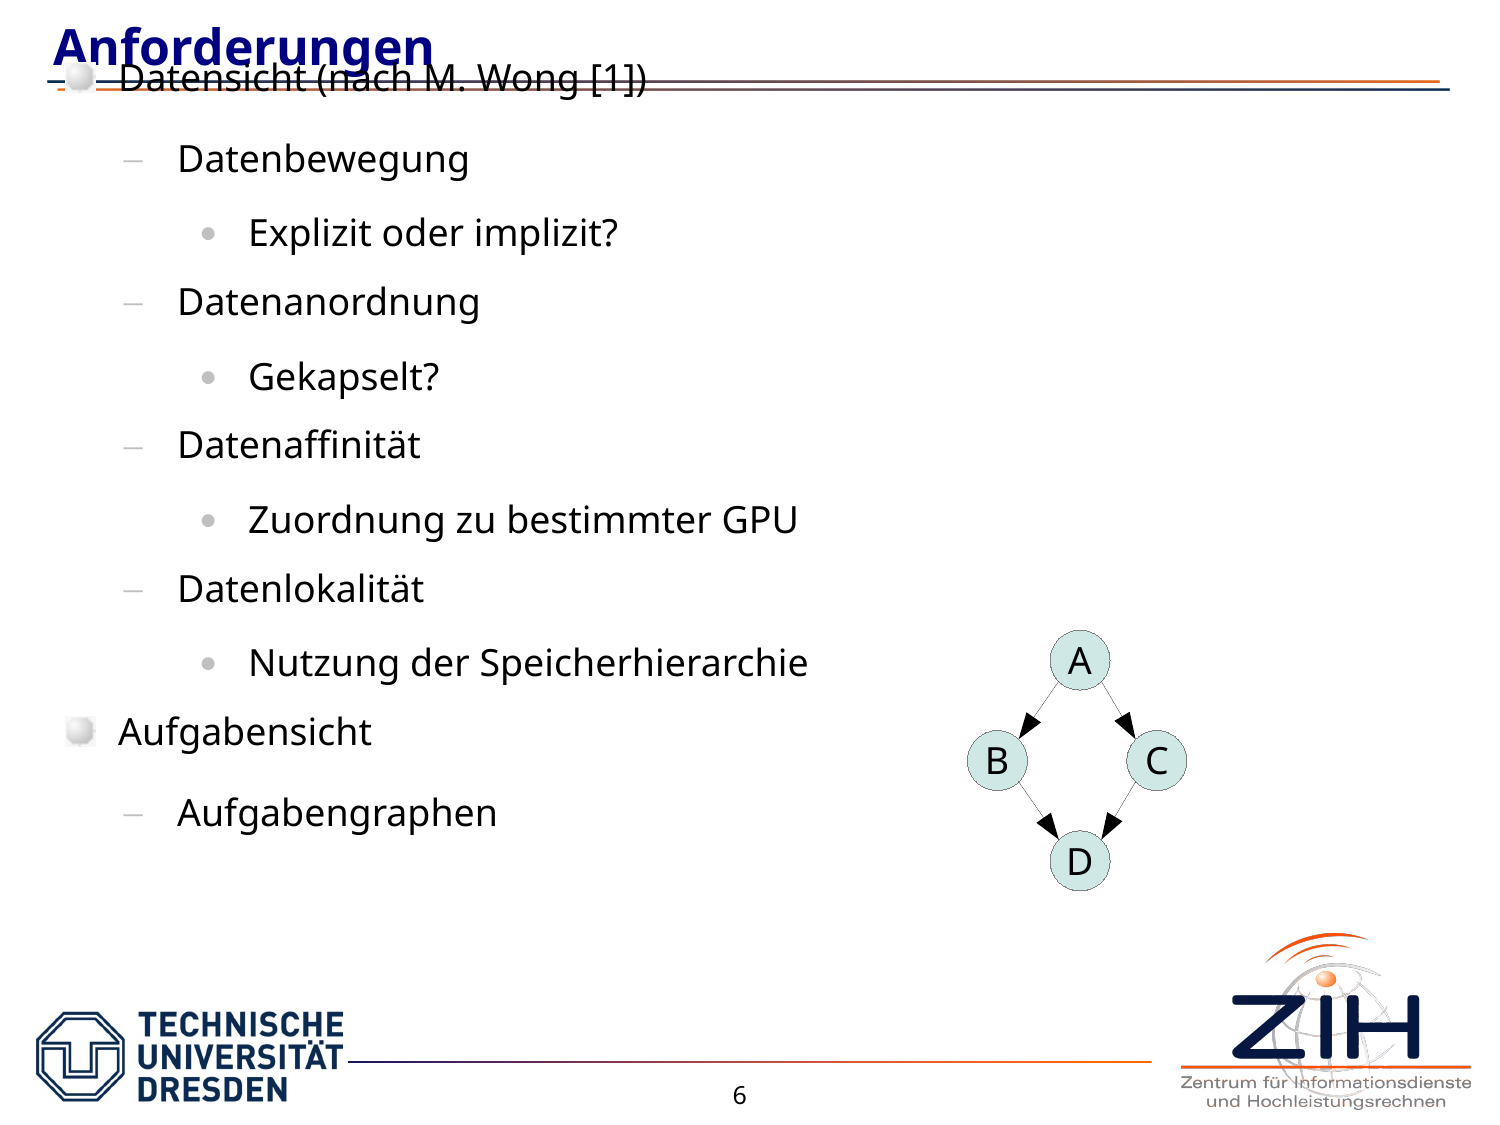

# Anforderungen
Datensicht (nach M. Wong [1])
Datenbewegung
Explizit oder implizit?
Datenanordnung
Gekapselt?
Datenaffinität
Zuordnung zu bestimmter GPU
Datenlokalität
Nutzung der Speicherhierarchie
Aufgabensicht
Aufgabengraphen
A
B
C
D
6